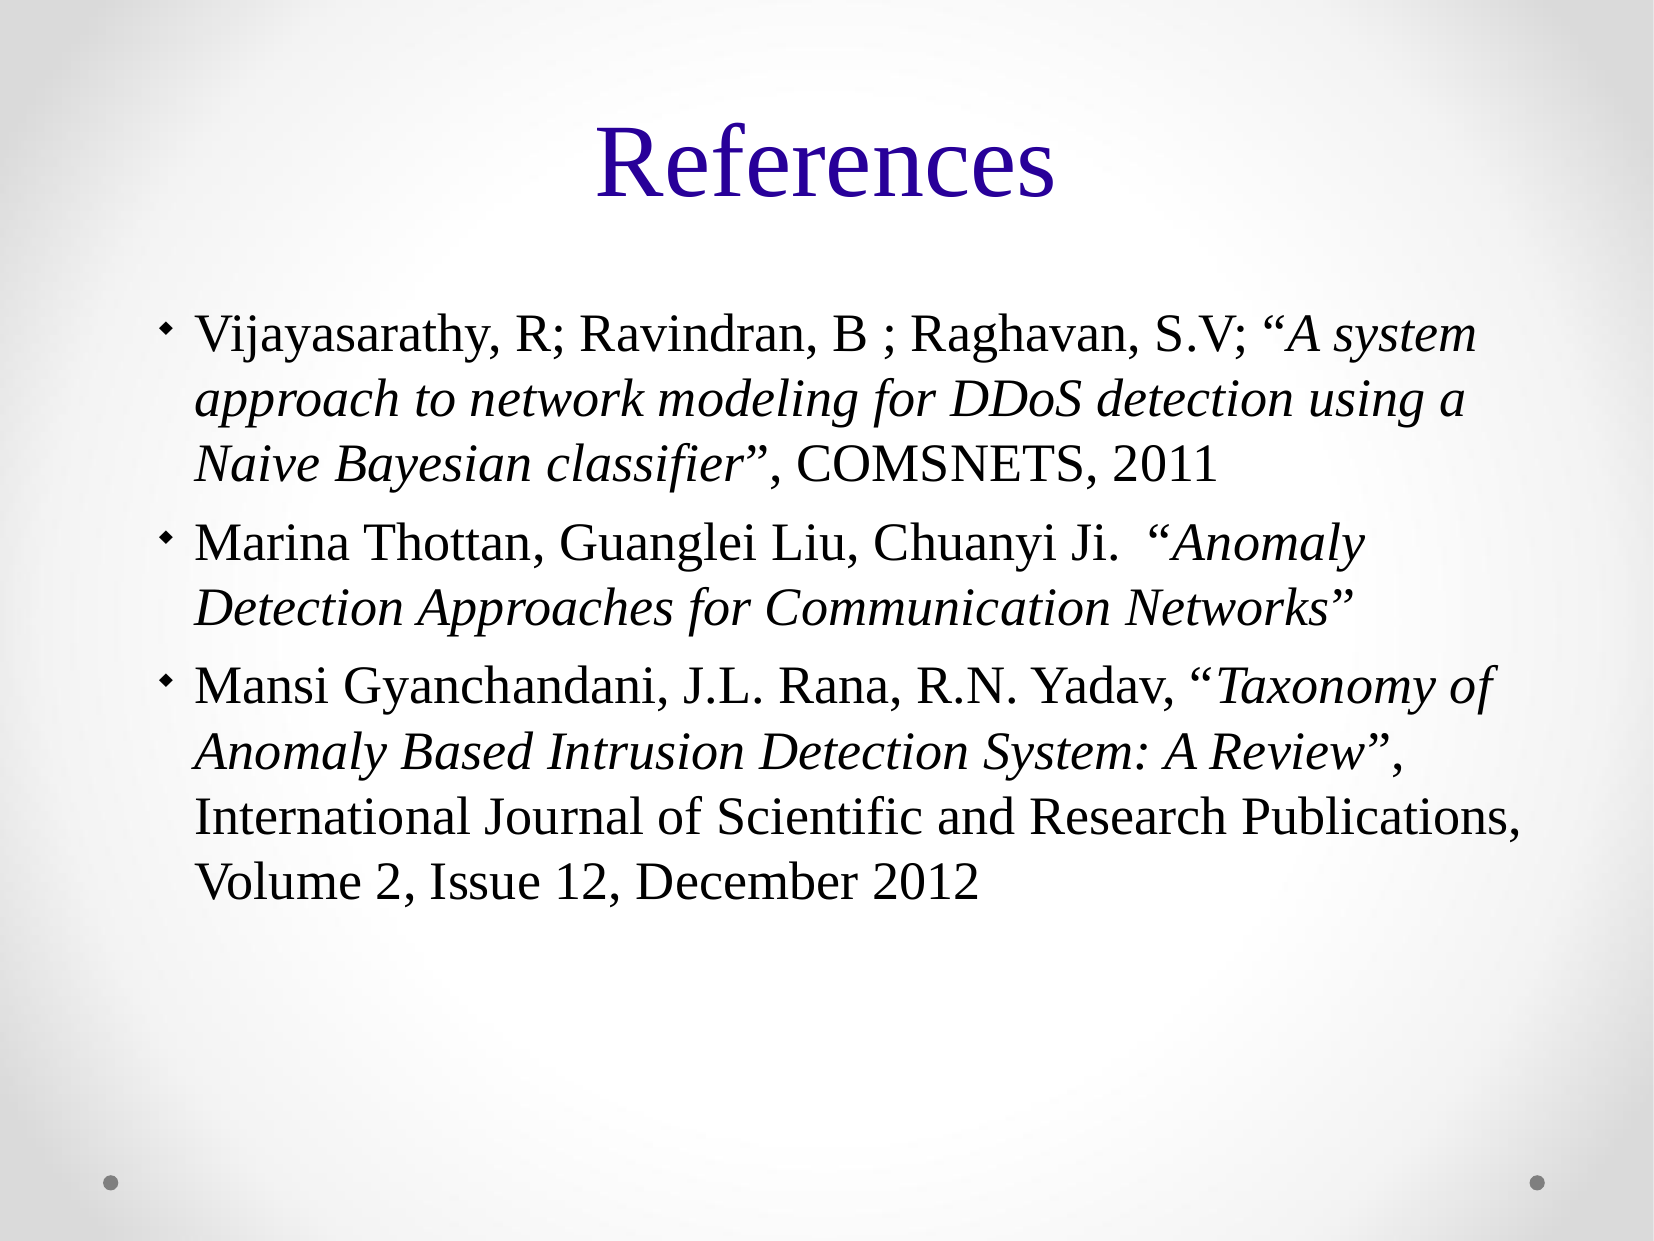

# References
Vijayasarathy, R; Ravindran, B ; Raghavan, S.V; “A system approach to network modeling for DDoS detection using a Naive Bayesian classifier”, COMSNETS, 2011
Marina Thottan, Guanglei Liu, Chuanyi Ji. “Anomaly Detection Approaches for Communication Networks”
Mansi Gyanchandani, J.L. Rana, R.N. Yadav, “Taxonomy of Anomaly Based Intrusion Detection System: A Review”, International Journal of Scientific and Research Publications, Volume 2, Issue 12, December 2012